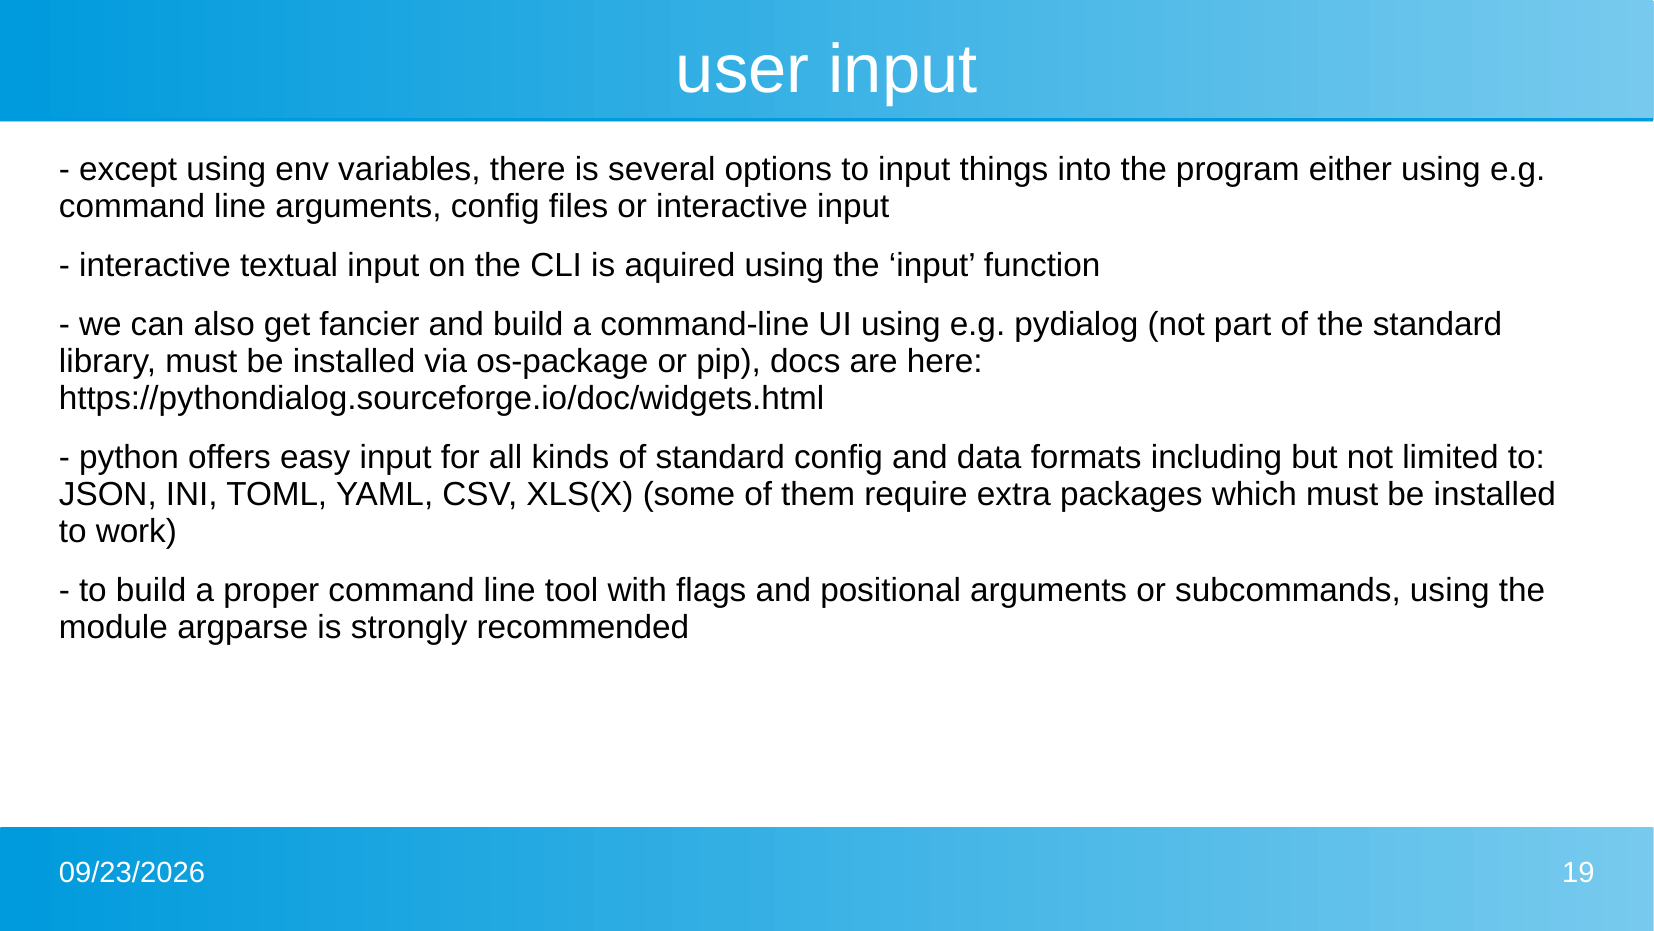

# user input
- except using env variables, there is several options to input things into the program either using e.g. command line arguments, config files or interactive input
- interactive textual input on the CLI is aquired using the ‘input’ function
- we can also get fancier and build a command-line UI using e.g. pydialog (not part of the standard library, must be installed via os-package or pip), docs are here: https://pythondialog.sourceforge.io/doc/widgets.html
- python offers easy input for all kinds of standard config and data formats including but not limited to: JSON, INI, TOML, YAML, CSV, XLS(X) (some of them require extra packages which must be installed to work)
- to build a proper command line tool with flags and positional arguments or subcommands, using the module argparse is strongly recommended
19